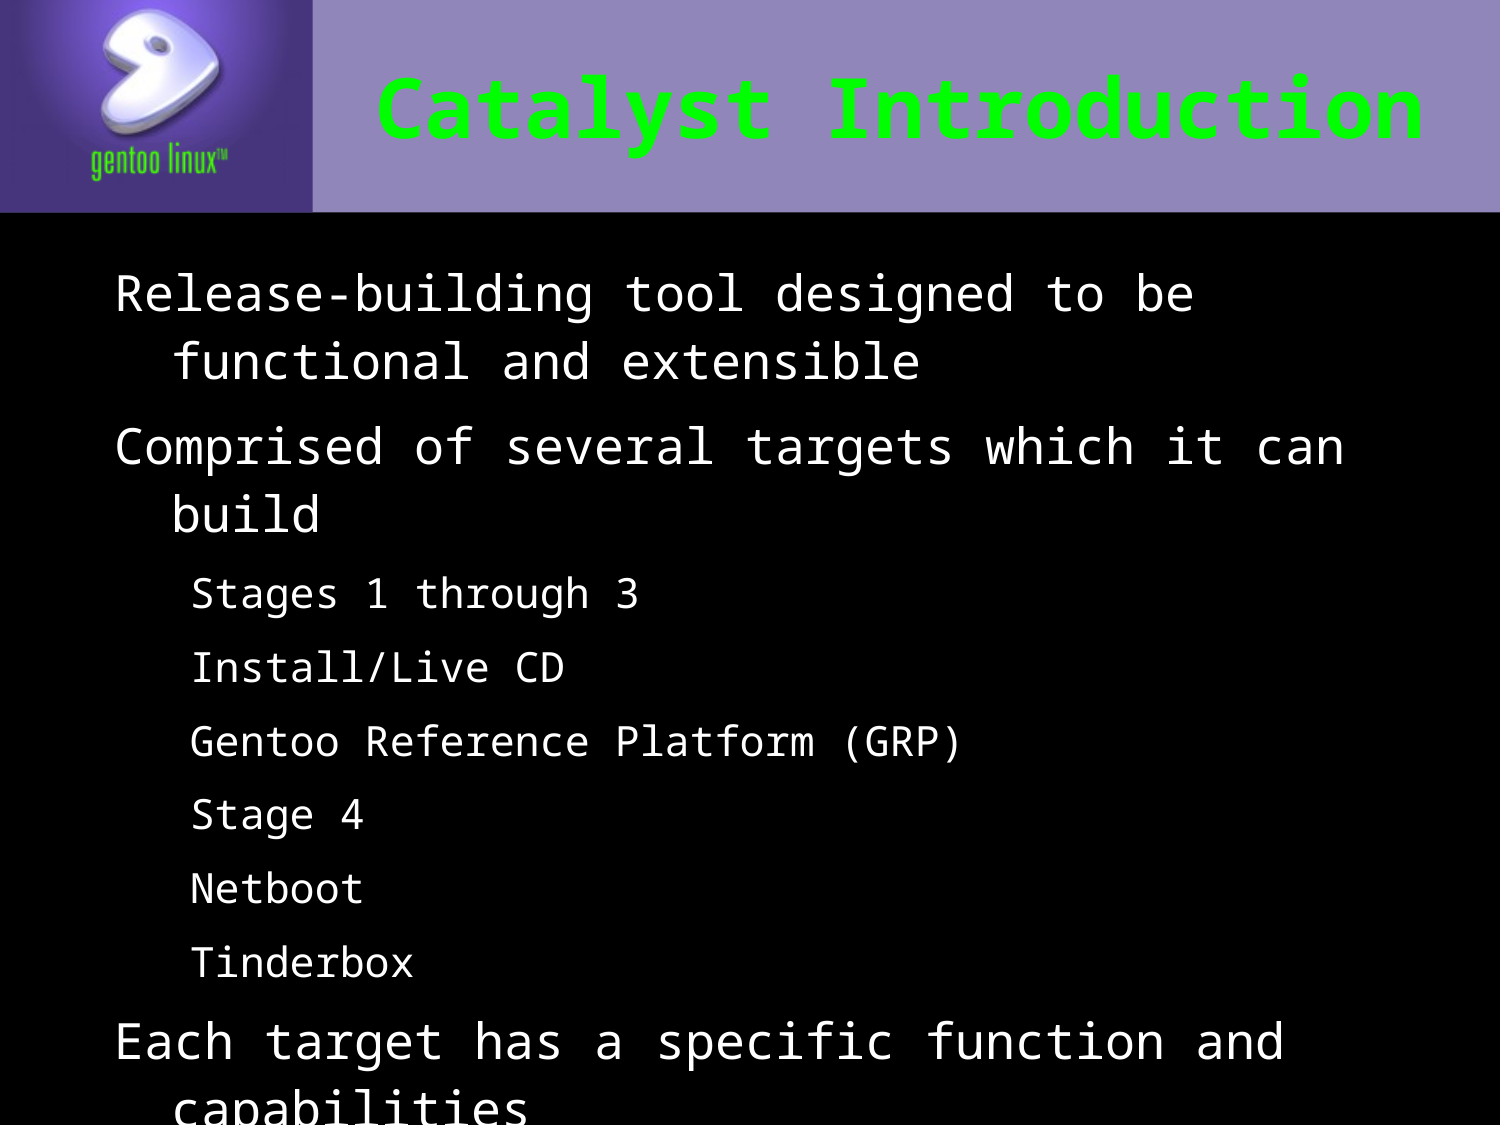

# Catalyst Introduction
Release-building tool designed to be functional and extensible
Comprised of several targets which it can build
Stages 1 through 3
Install/Live CD
Gentoo Reference Platform (GRP)
Stage 4
Netboot
Tinderbox
Each target has a specific function and capabilities
Targets can use a spec file or command line